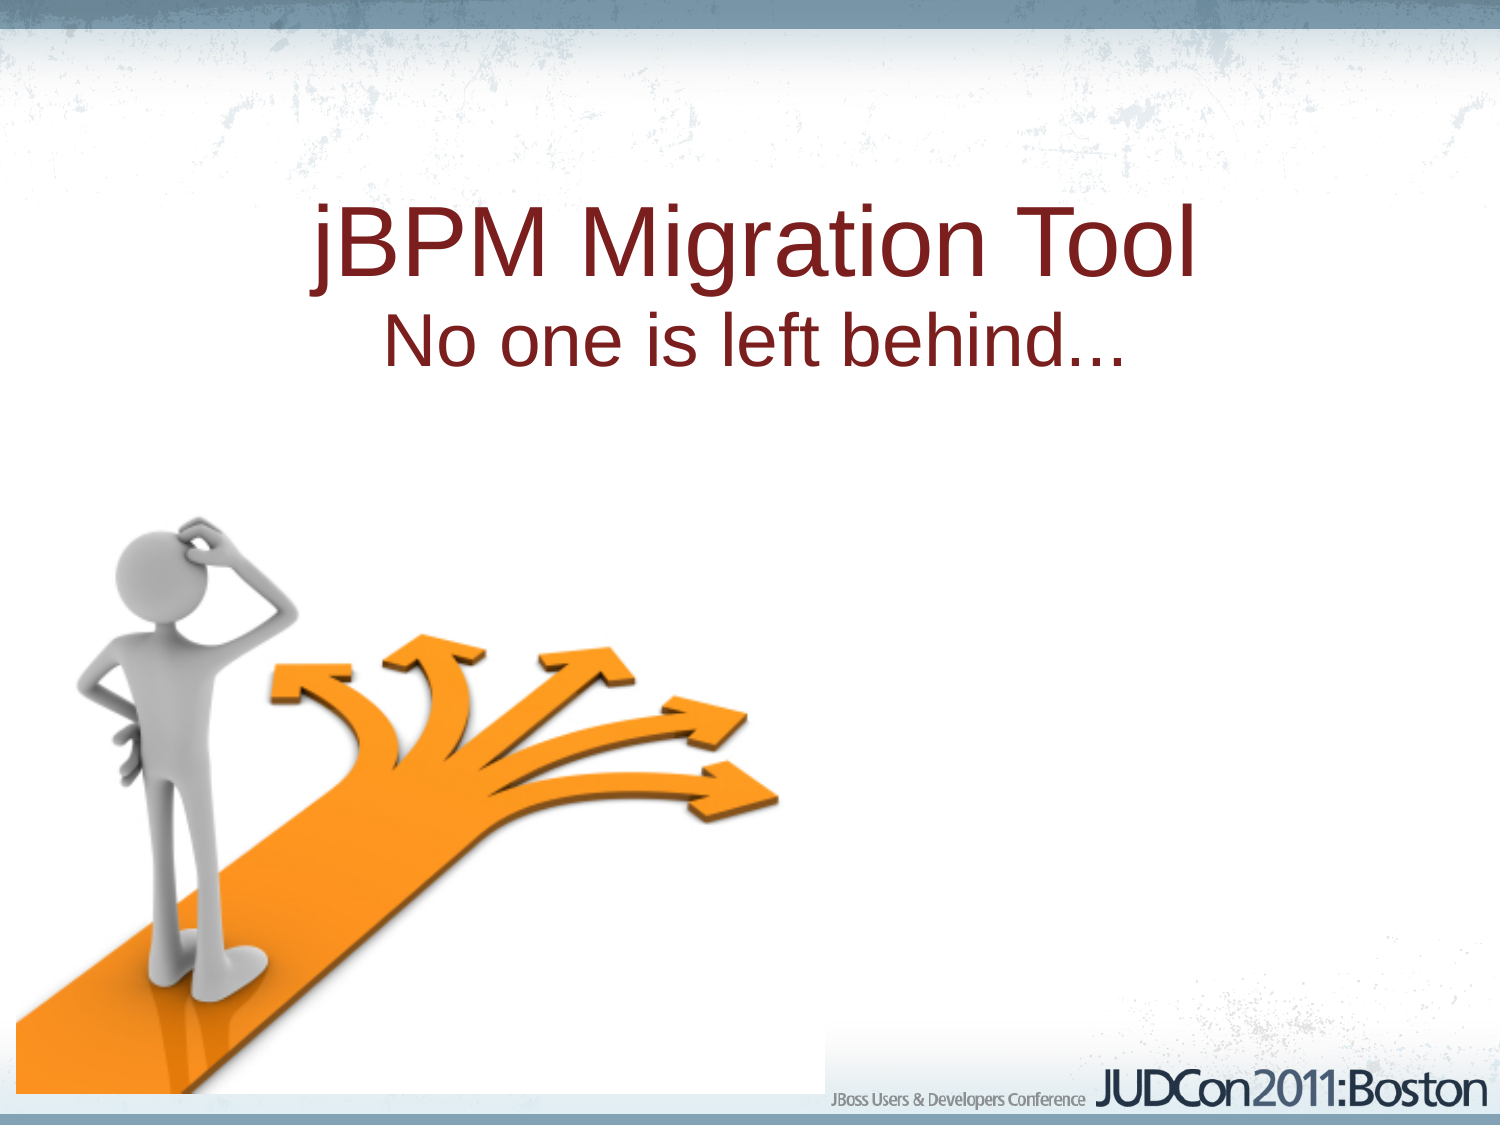

# jBPM Migration Tool
No one is left behind...